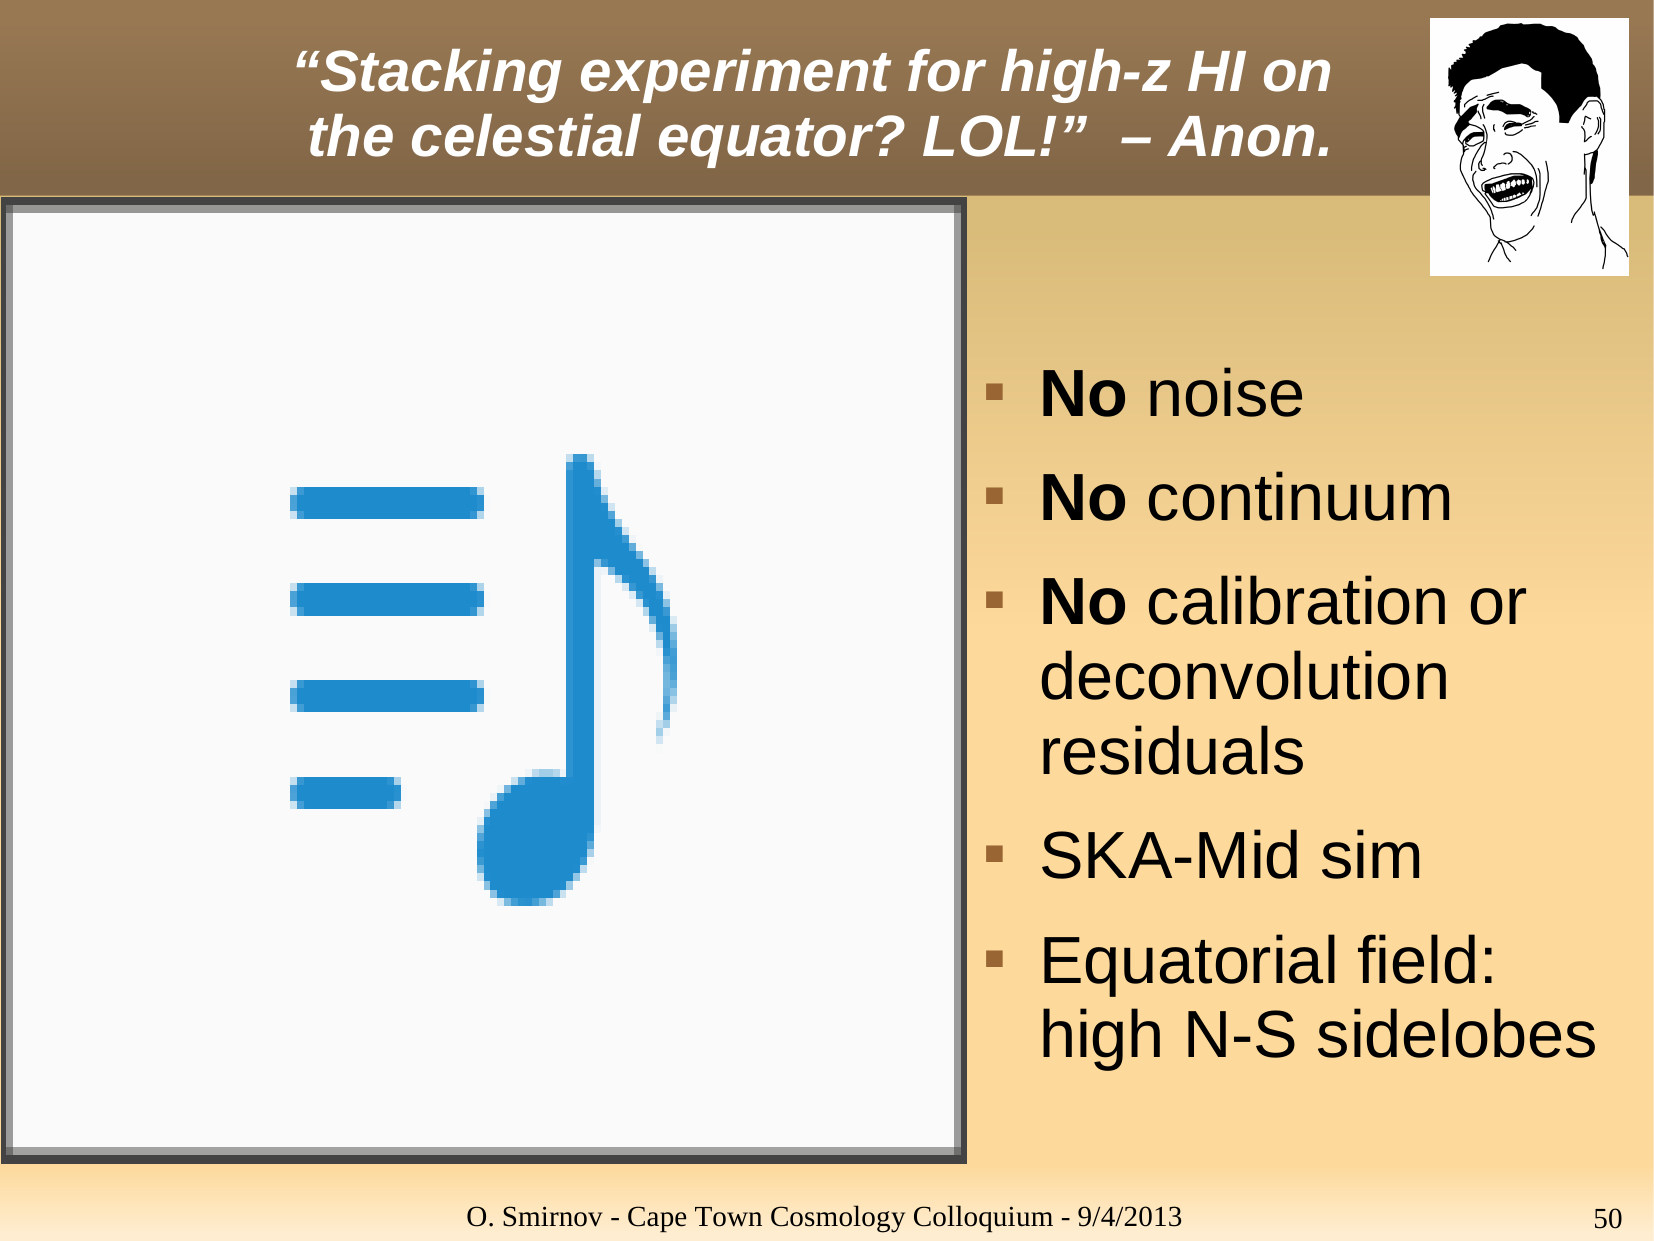

# “Stacking experiment for high-z HI on the celestial equator? LOL!” – Anon.
No noise
No continuum
No calibration or deconvolution residuals
SKA-Mid sim
Equatorial field: high N-S sidelobes
O. Smirnov - Cape Town Cosmology Colloquium - 9/4/2013
50